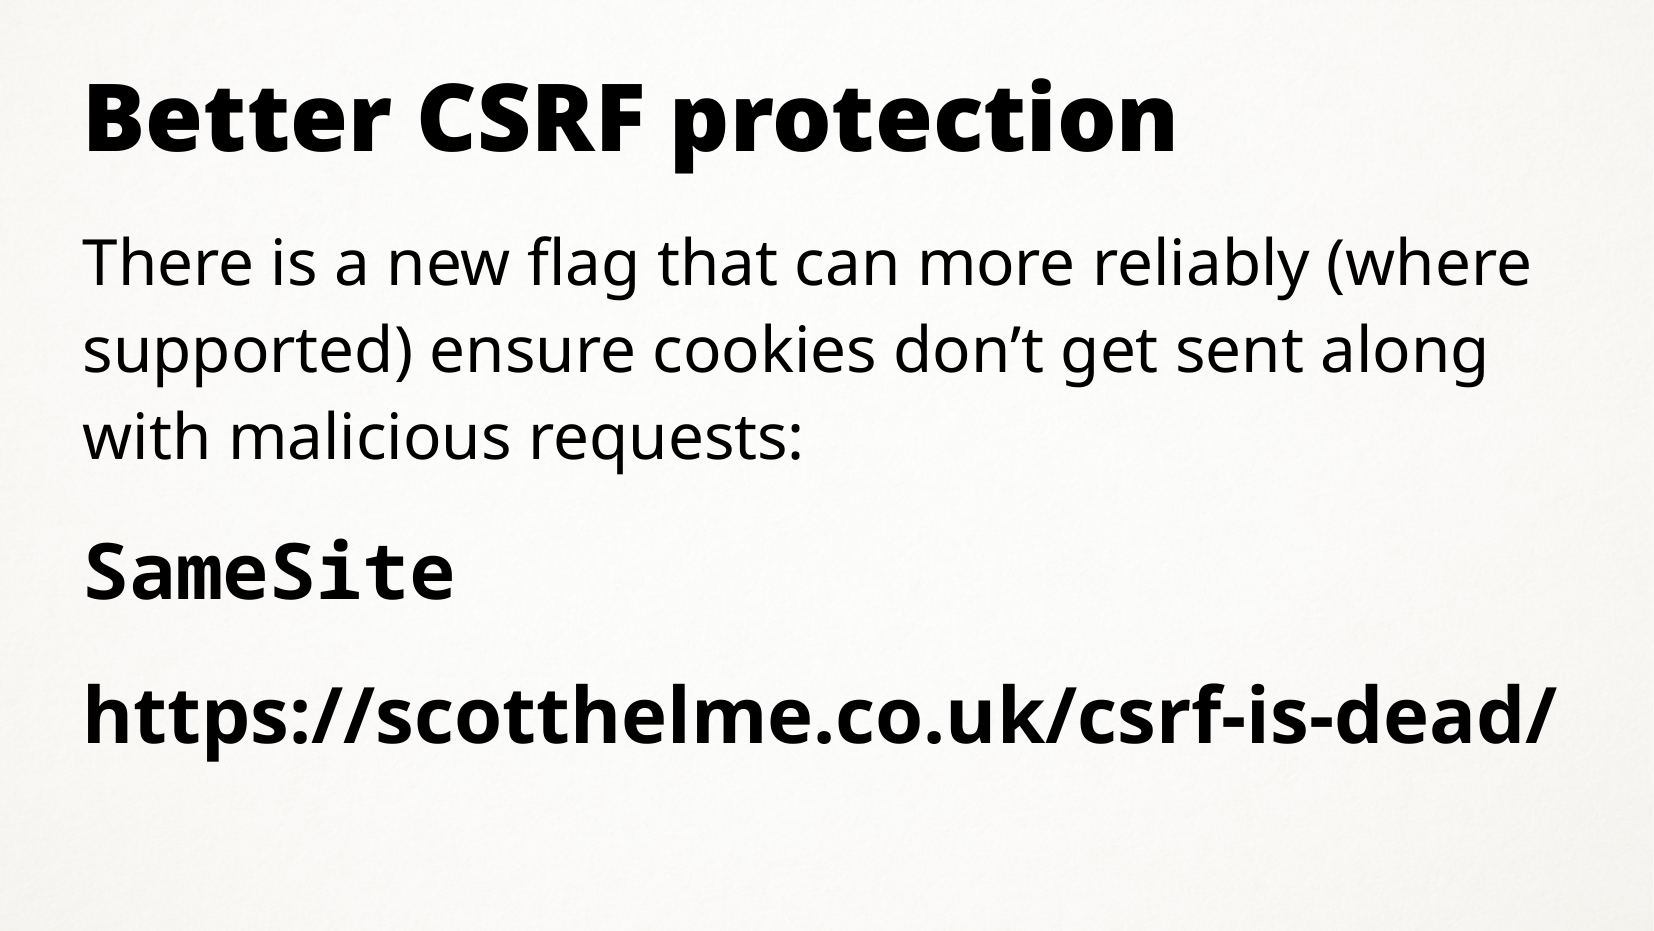

# Better CSRF protection
There is a new flag that can more reliably (where supported) ensure cookies don’t get sent along with malicious requests:
SameSite
https://scotthelme.co.uk/csrf-is-dead/